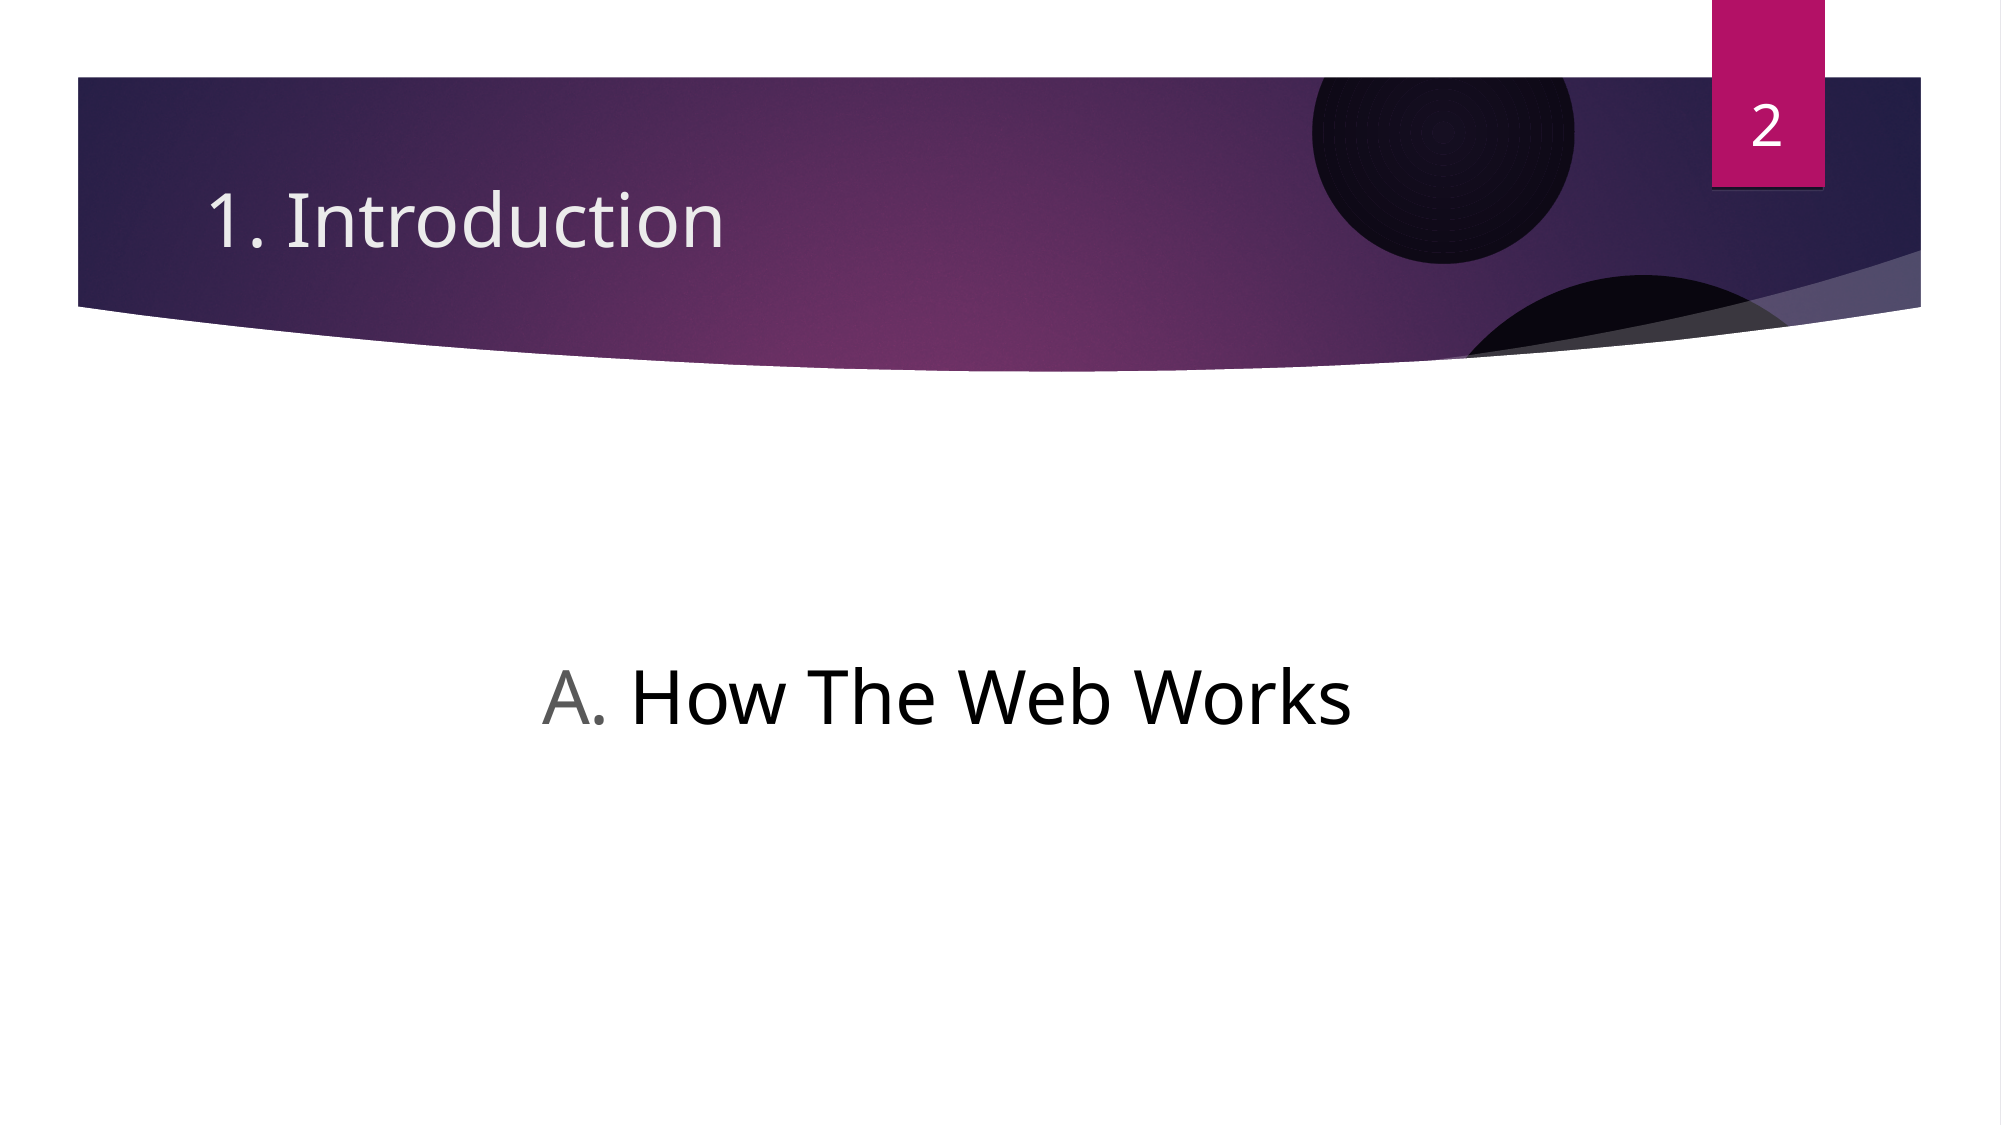

# 1. Introduction
A. How The Web Works